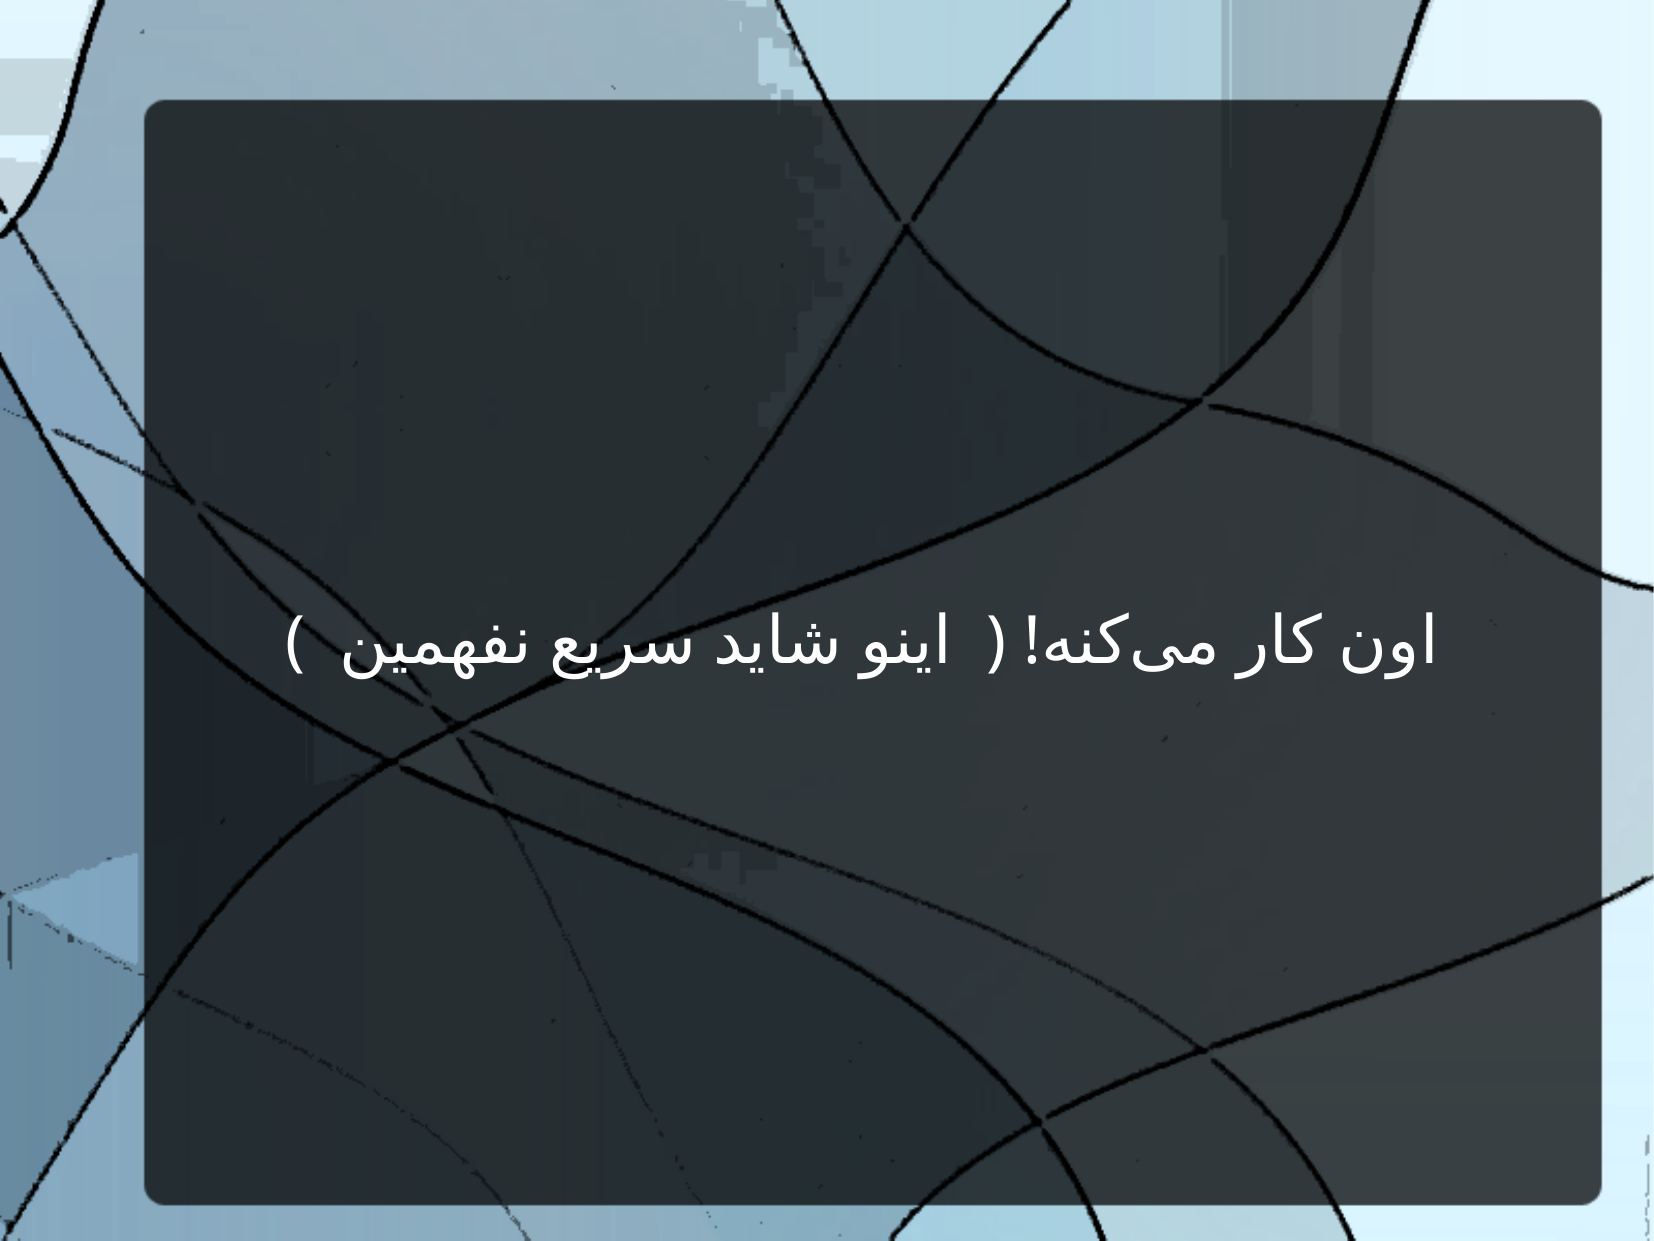

# اون کار می‌کنه! ( اینو شاید سریع نفهمین )